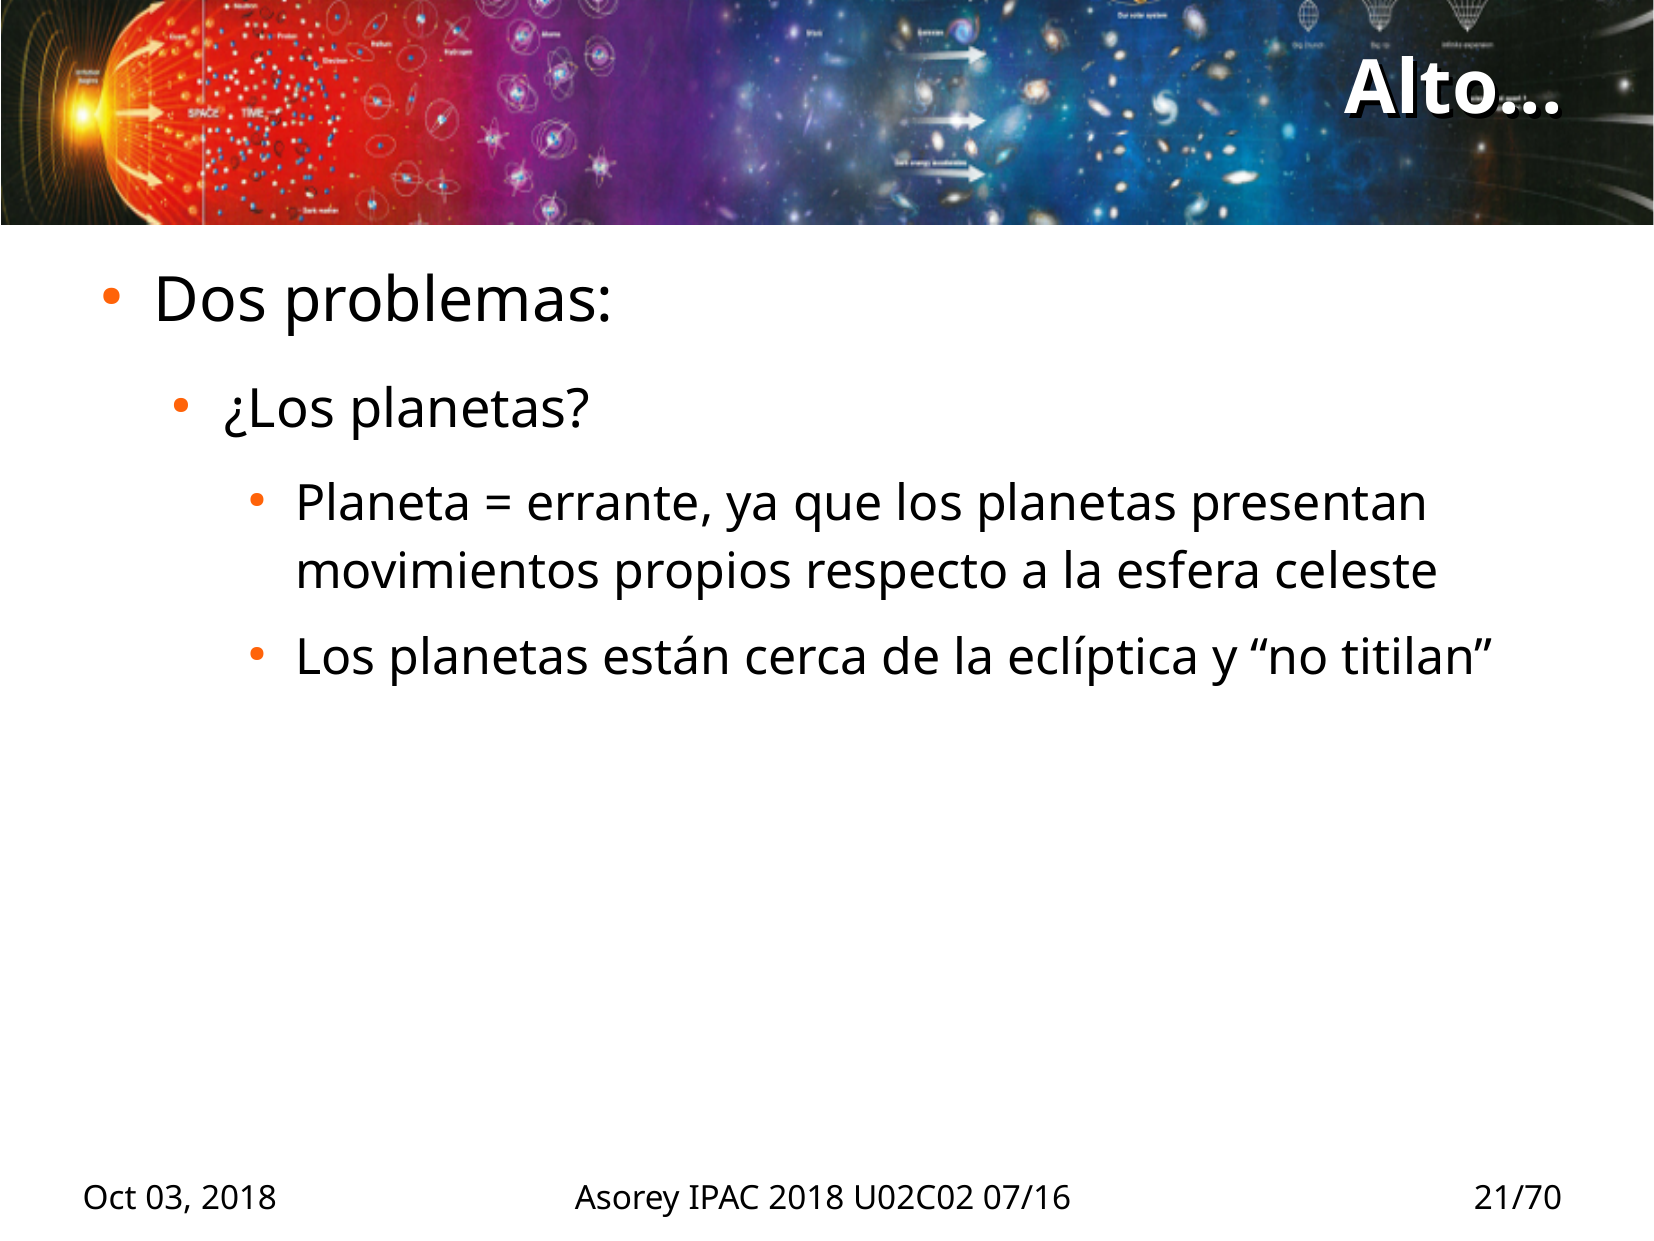

# Alto...
Dos problemas:
¿Los planetas?
Planeta = errante, ya que los planetas presentan movimientos propios respecto a la esfera celeste
Los planetas están cerca de la eclíptica y “no titilan”
Oct 03, 2018
Asorey IPAC 2018 U02C02 07/16
21